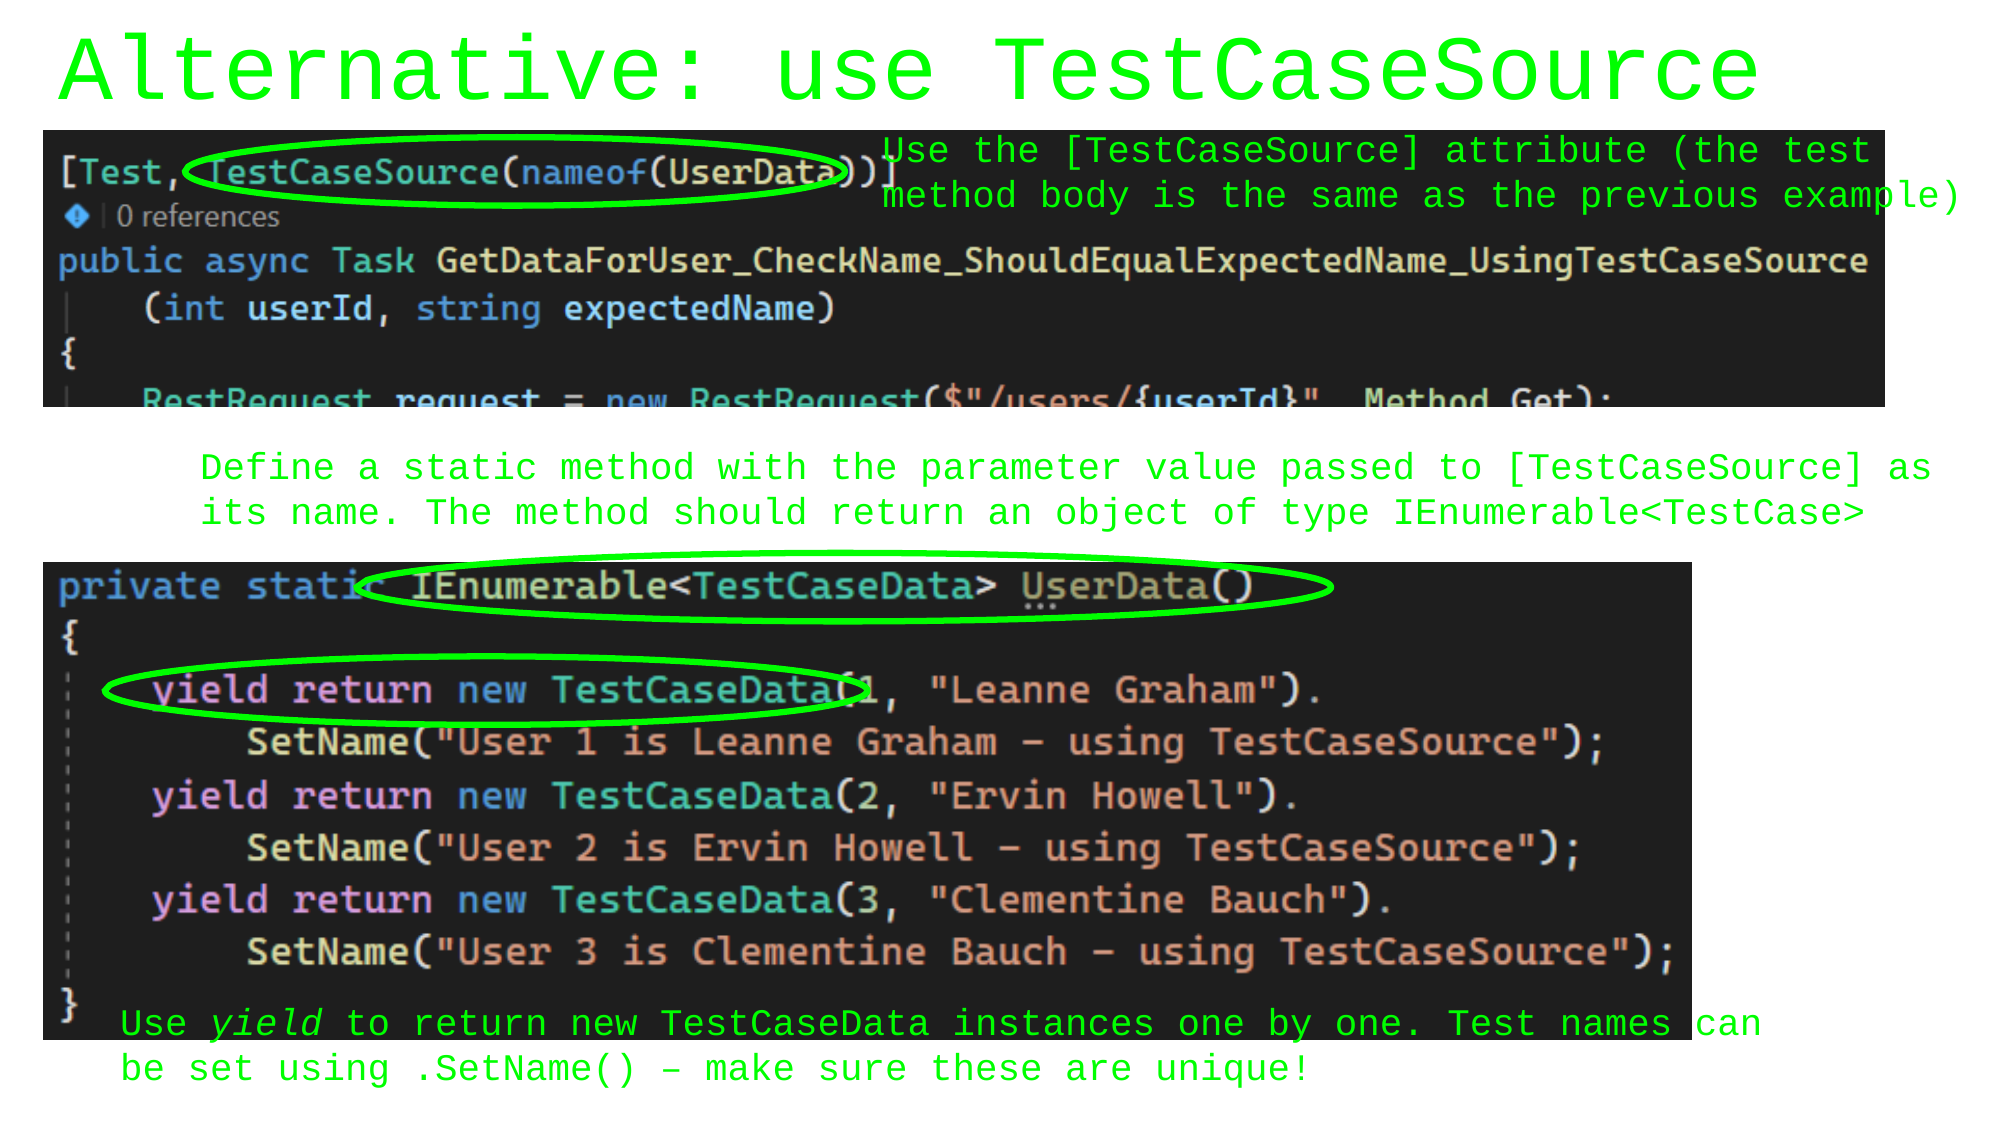

# Alternative: use TestCaseSource
Use the [TestCaseSource] attribute (the test method body is the same as the previous example)
Define a static method with the parameter value passed to [TestCaseSource] as its name. The method should return an object of type IEnumerable<TestCase>
Use yield to return new TestCaseData instances one by one. Test names can be set using .SetName() – make sure these are unique!